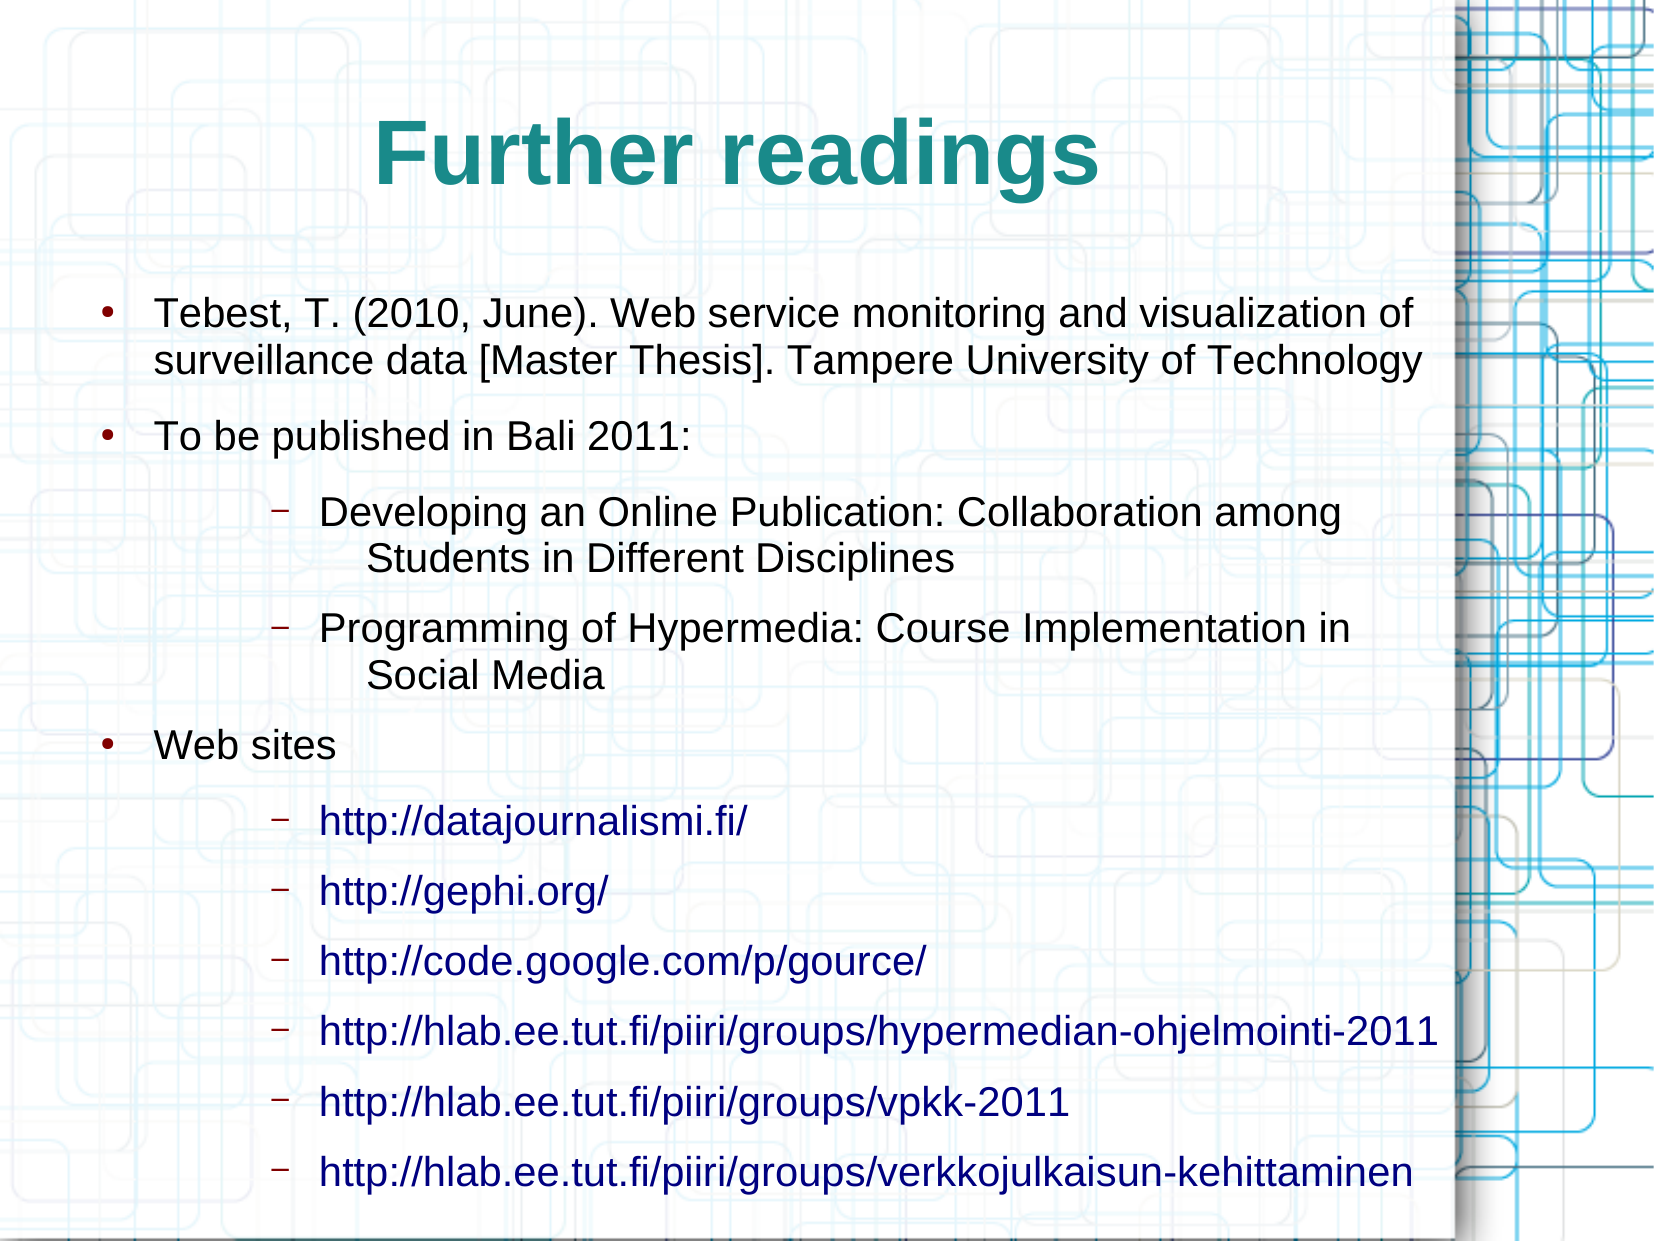

# Further readings
Tebest, T. (2010, June). Web service monitoring and visualization of surveillance data [Master Thesis]. Tampere University of Technology
To be published in Bali 2011:
Developing an Online Publication: Collaboration among Students in Different Disciplines
Programming of Hypermedia: Course Implementation in Social Media
Web sites
http://datajournalismi.fi/
http://gephi.org/
http://code.google.com/p/gource/
http://hlab.ee.tut.fi/piiri/groups/hypermedian-ohjelmointi-2011
http://hlab.ee.tut.fi/piiri/groups/vpkk-2011
http://hlab.ee.tut.fi/piiri/groups/verkkojulkaisun-kehittaminen